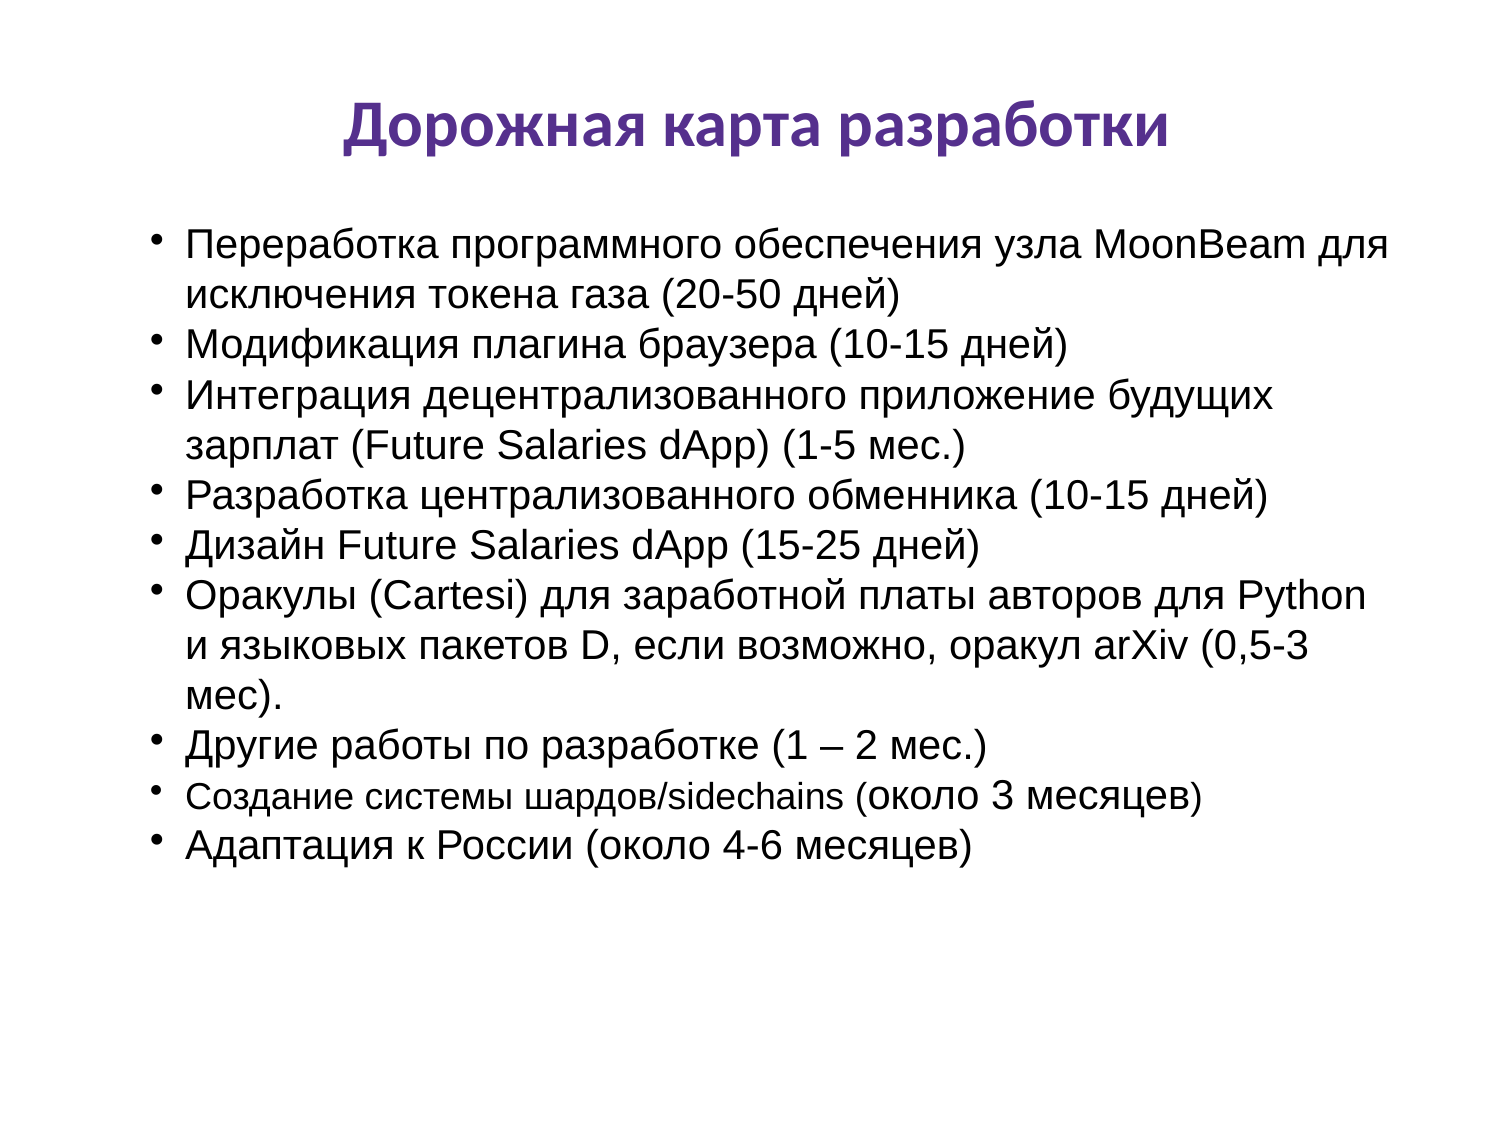

Дорожная карта разработки
Переработка программного обеспечения узла MoonBeam для исключения токена газа (20-50 дней)
Модификация плагина браузера (10-15 дней)
Интеграция децентрализованного приложение будущих зарплат (Future Salaries dApp) (1-5 мес.)
Разработка централизованного обменника (10-15 дней)
Дизайн Future Salaries dApp (15-25 дней)
Оракулы (Cartesi) для заработной платы авторов для Python и языковых пакетов D, если возможно, оракул arXiv (0,5-3 мес).
Другие работы по разработке (1 – 2 мес.)
Создание системы шардов/sidechains (около 3 месяцев)
Адаптация к России (около 4-6 месяцев)